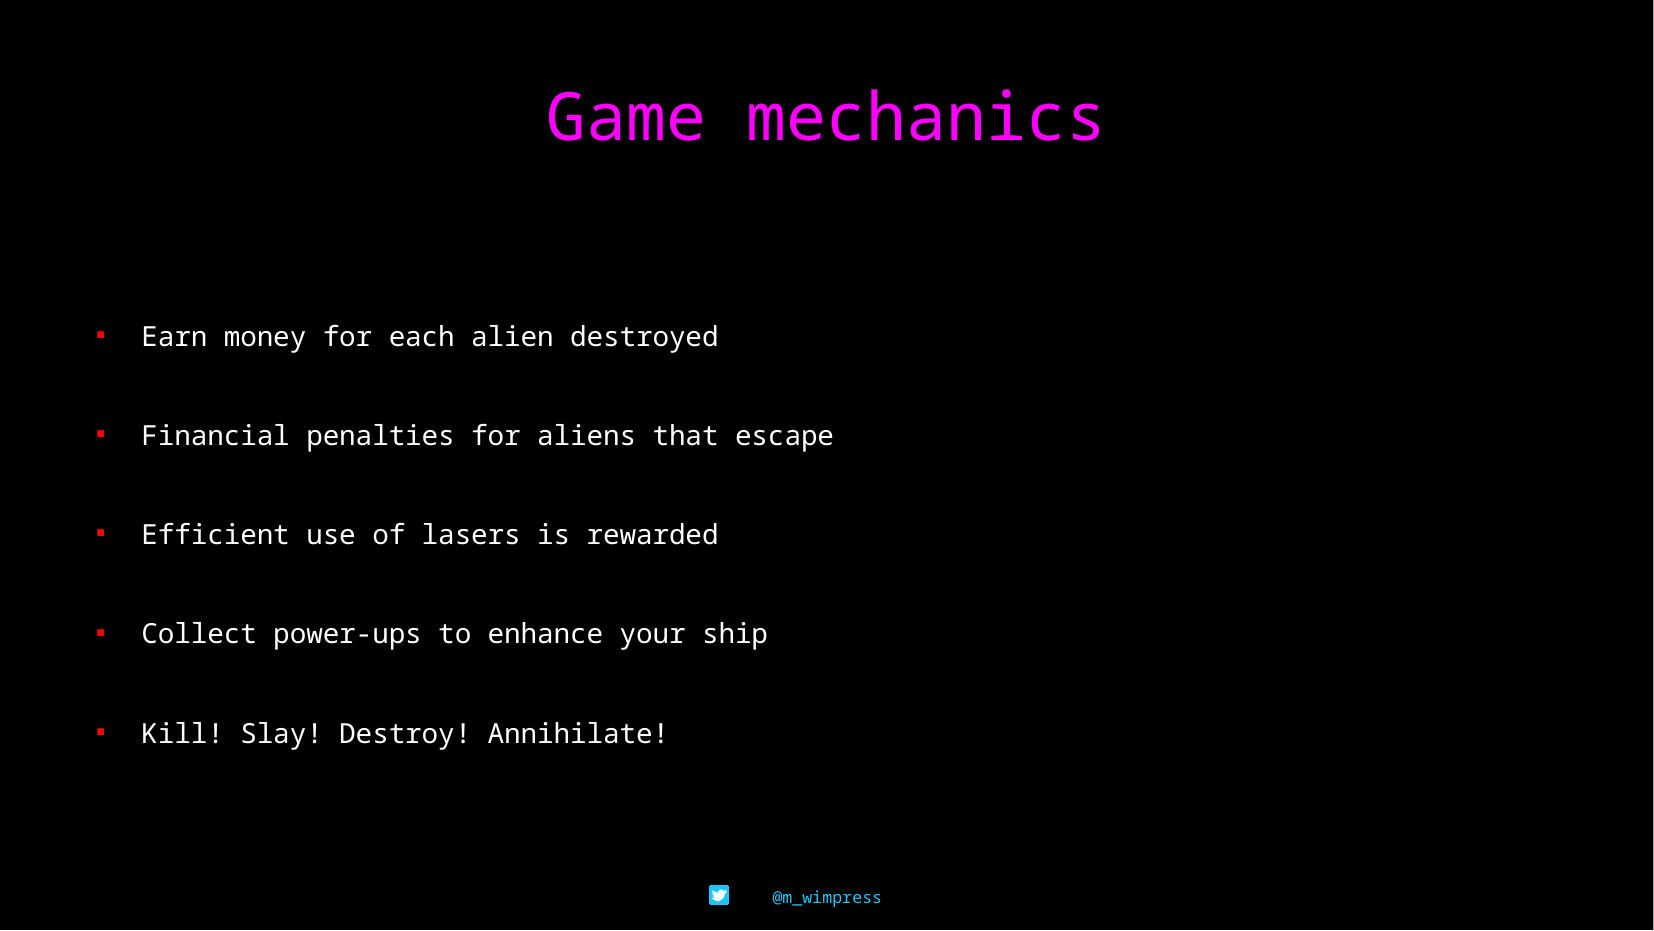

# Game mechanics
Earn money for each alien destroyed
Financial penalties for aliens that escape
Efficient use of lasers is rewarded
Collect power-ups to enhance your ship
Kill! Slay! Destroy! Annihilate!
@m_wimpress